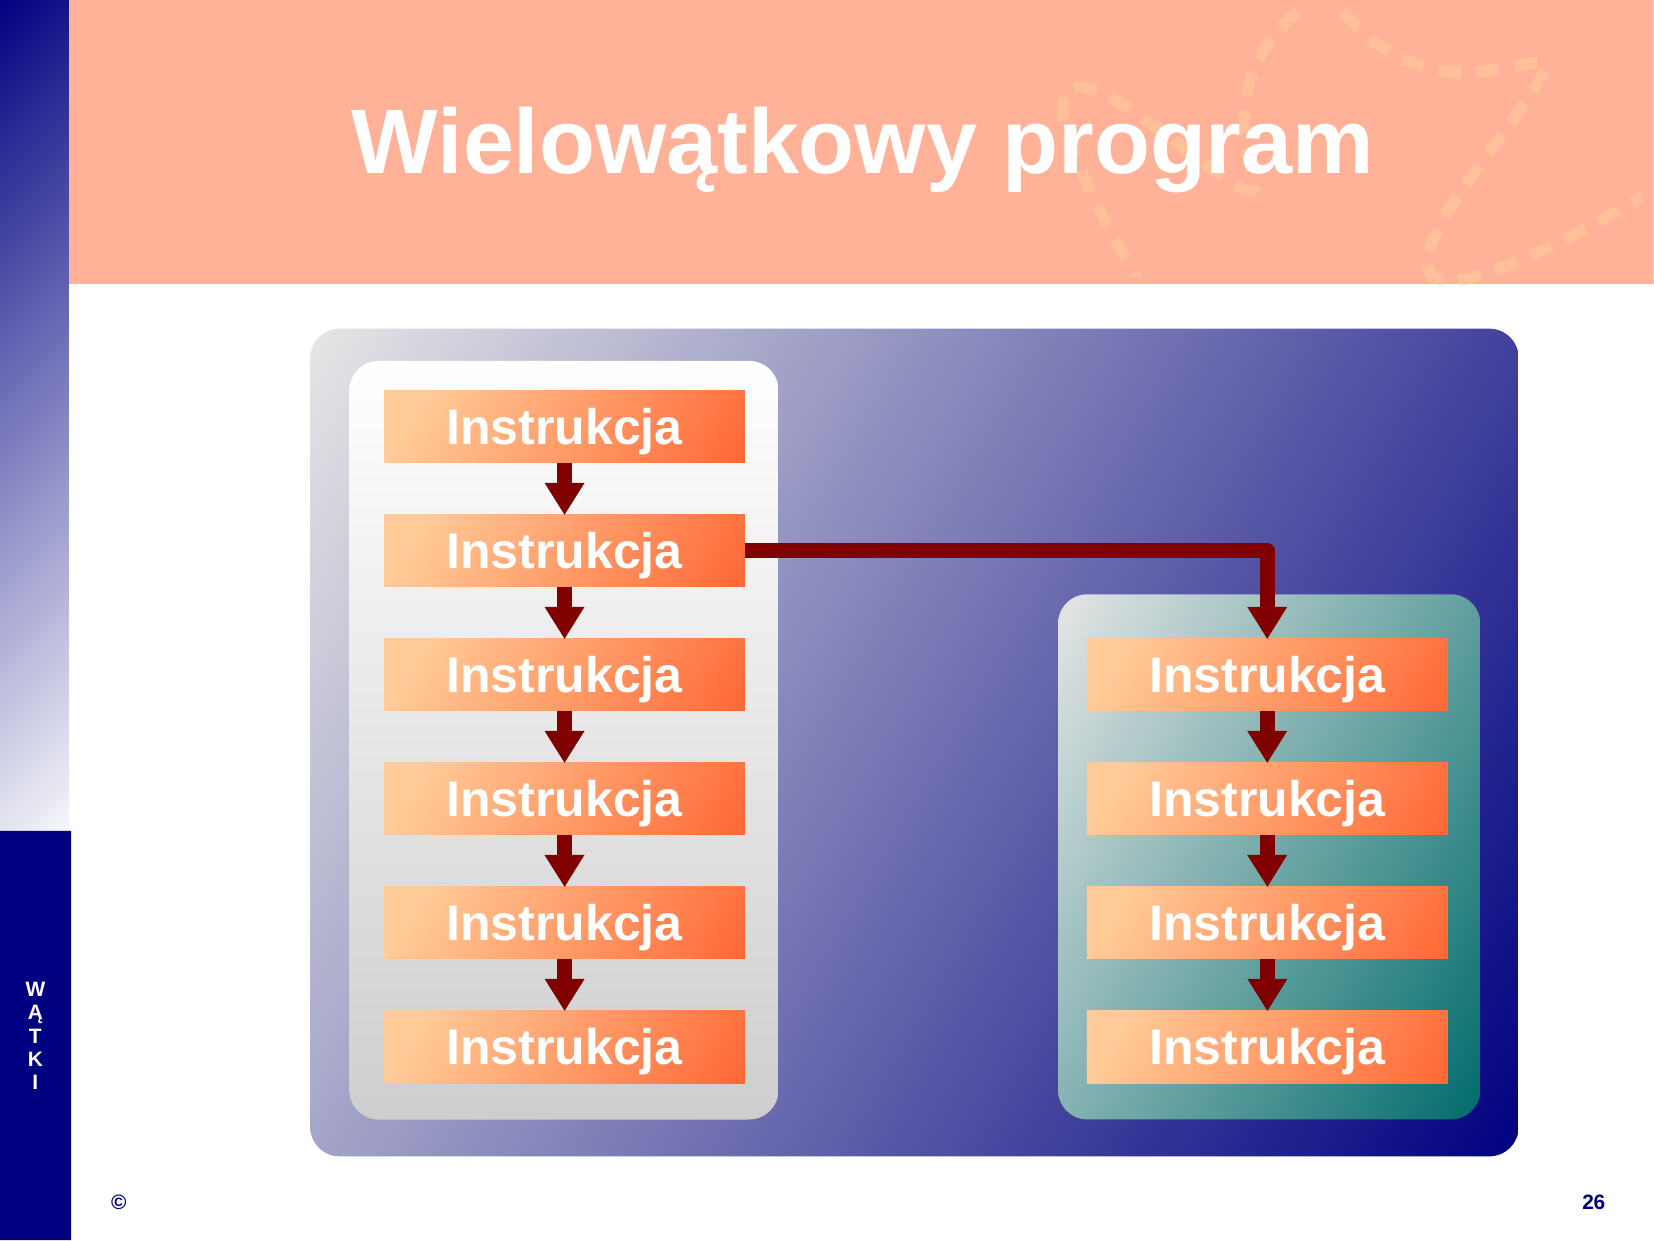

# Wielowątkowy program
Instrukcja
Instrukcja
Instrukcja
Instrukcja
Instrukcja
Instrukcja
W
Ą
T
K
I
Instrukcja
Instrukcja
Instrukcja
Instrukcja